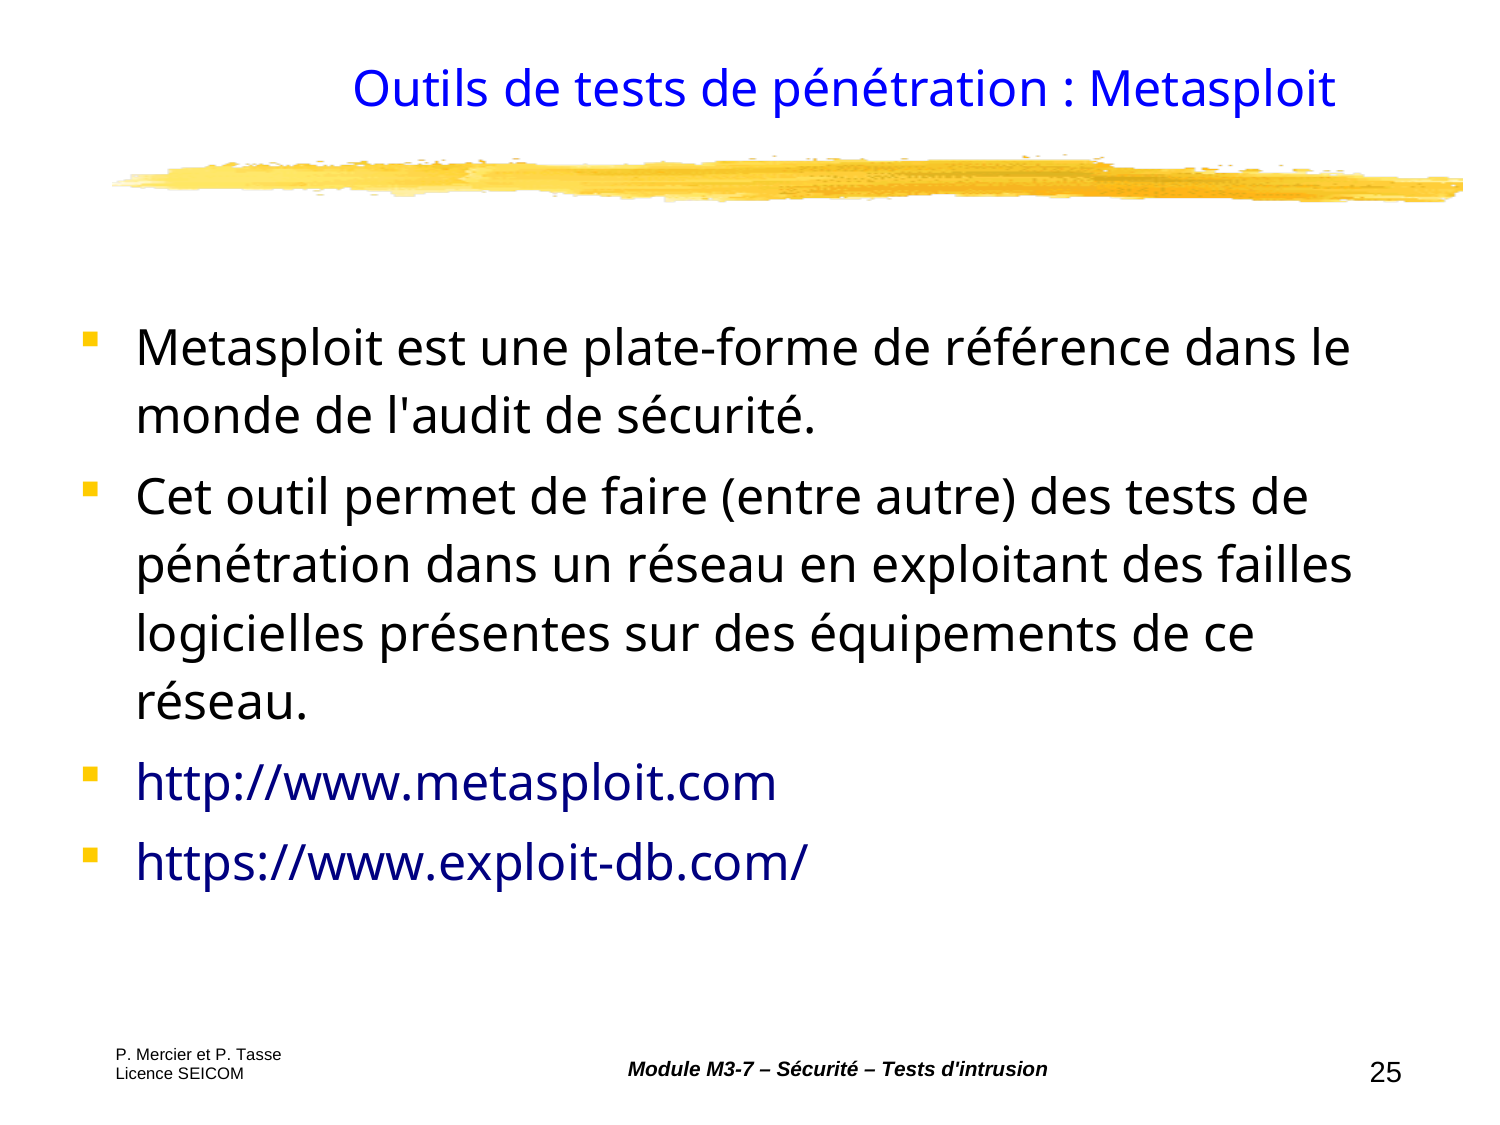

# Outils de tests de pénétration : Metasploit
Metasploit est une plate-forme de référence dans le monde de l'audit de sécurité.
Cet outil permet de faire (entre autre) des tests de pénétration dans un réseau en exploitant des failles logicielles présentes sur des équipements de ce réseau.
http://www.metasploit.com
https://www.exploit-db.com/
25